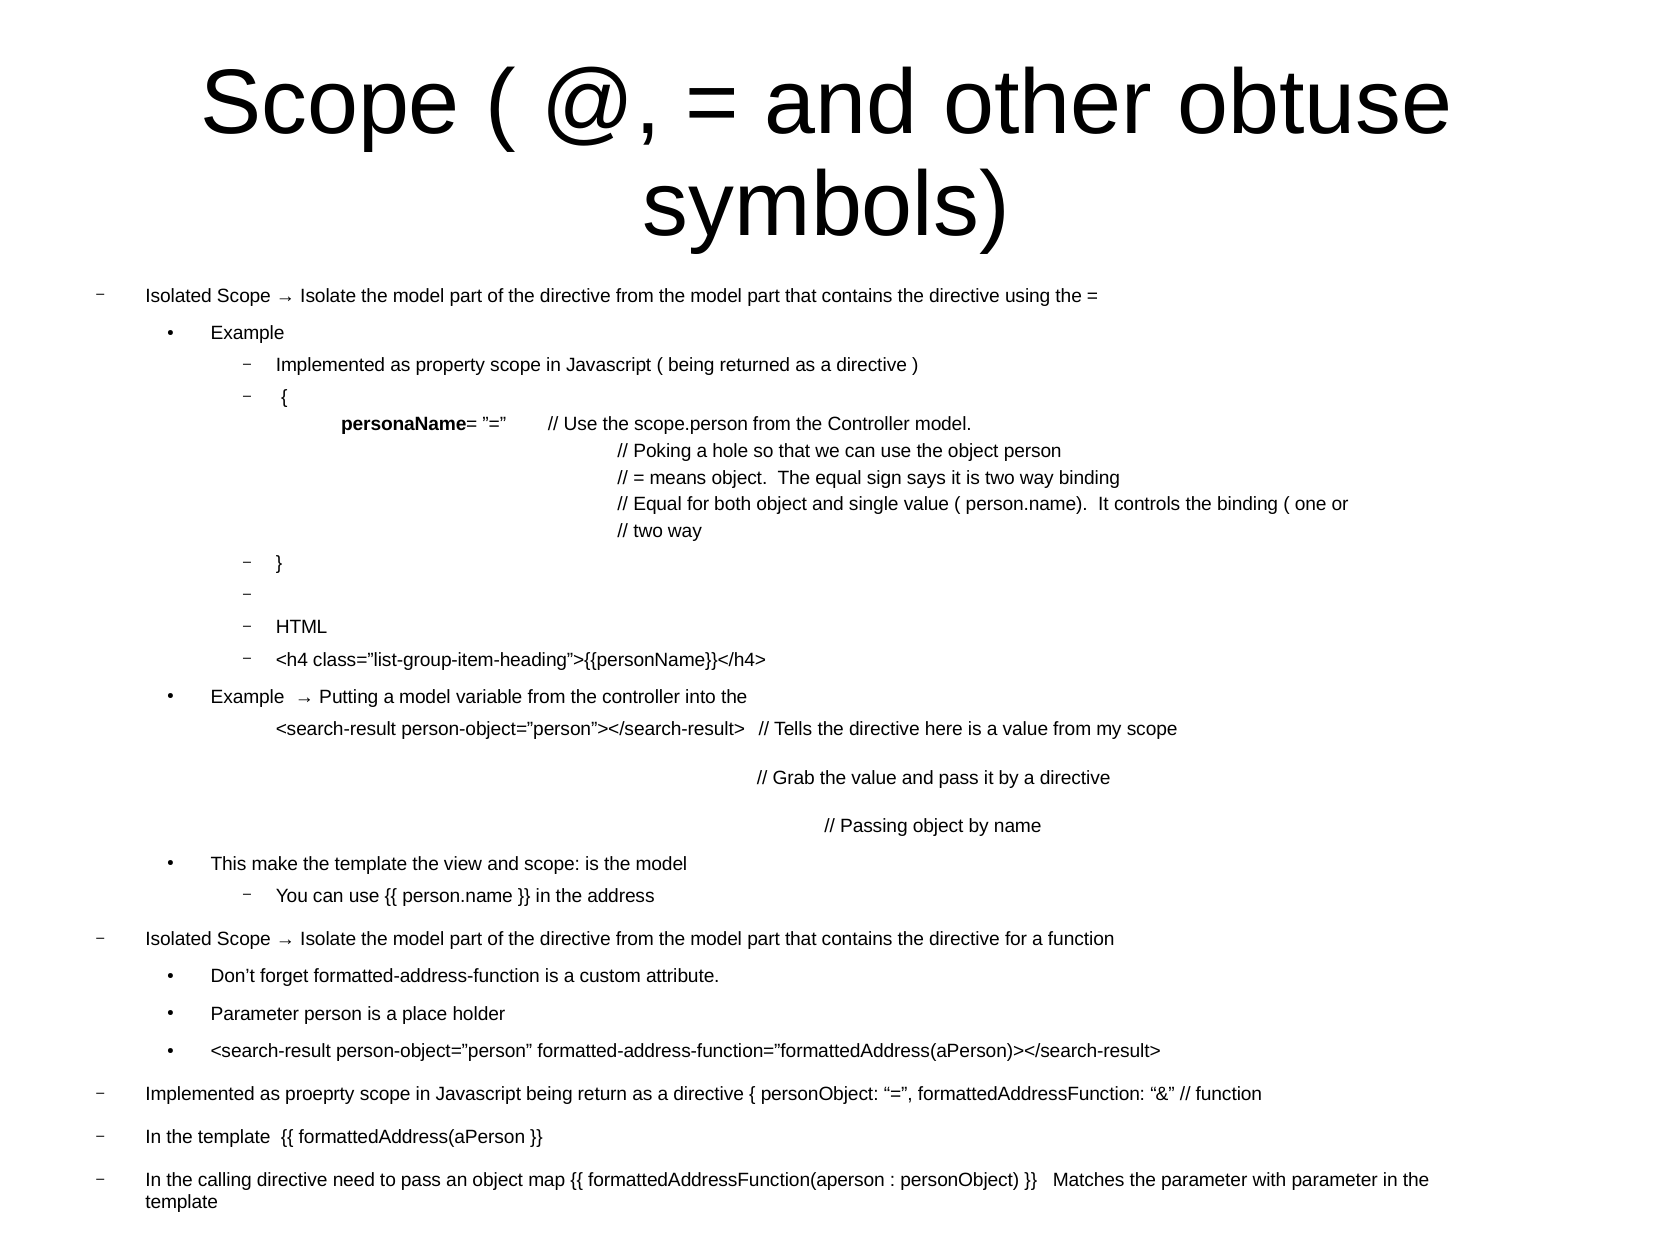

# Scope ( @, = and other obtuse symbols)
Isolated Scope → Isolate the model part of the directive from the model part that contains the directive using the =
Example
Implemented as property scope in Javascript ( being returned as a directive )
 {
personaName= ”=”		// Use the scope.person from the Controller model.
 // Poking a hole so that we can use the object person
 // = means object. The equal sign says it is two way binding
 // Equal for both object and single value ( person.name). It controls the binding ( one or
 // two way
}
HTML
<h4 class=”list-group-item-heading”>{{personName}}</h4>
Example → Putting a model variable from the controller into the
<search-result person-object=”person”></search-result>		// Tells the directive here is a value from my scope
 		 // Grab the value and pass it by a directive
 // Passing object by name
This make the template the view and scope: is the model
You can use {{ person.name }} in the address
Isolated Scope → Isolate the model part of the directive from the model part that contains the directive for a function
Don’t forget formatted-address-function is a custom attribute.
Parameter person is a place holder
<search-result person-object=”person” formatted-address-function=”formattedAddress(aPerson)></search-result>
Implemented as proeprty scope in Javascript being return as a directive { personObject: “=”, formattedAddressFunction: “&” // function
In the template {{ formattedAddress(aPerson }}
In the calling directive need to pass an object map {{ formattedAddressFunction(aperson : personObject) }} Matches the parameter with parameter in the template